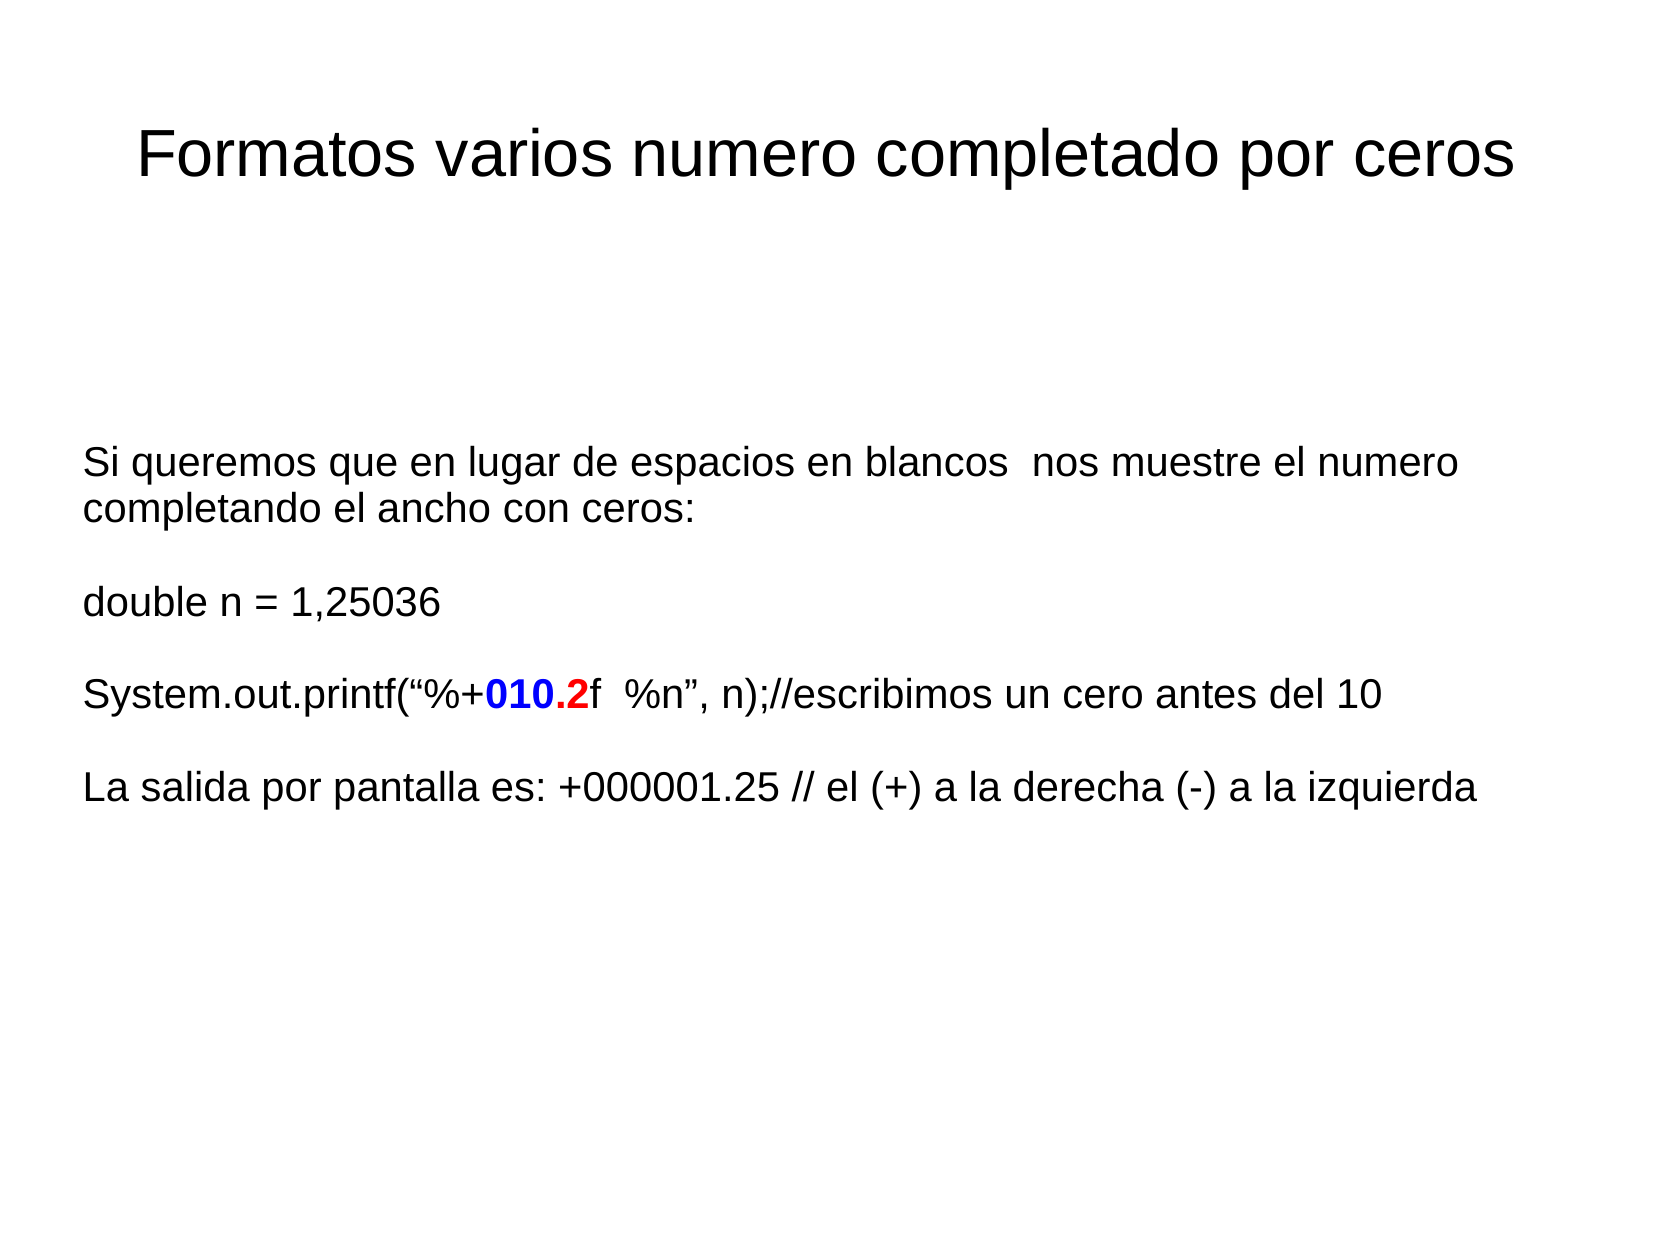

# Formatos varios numero completado por ceros
Si queremos que en lugar de espacios en blancos nos muestre el numero completando el ancho con ceros:
double n = 1,25036
System.out.printf(“%+010.2f %n”, n);//escribimos un cero antes del 10
La salida por pantalla es: +000001.25 // el (+) a la derecha (-) a la izquierda